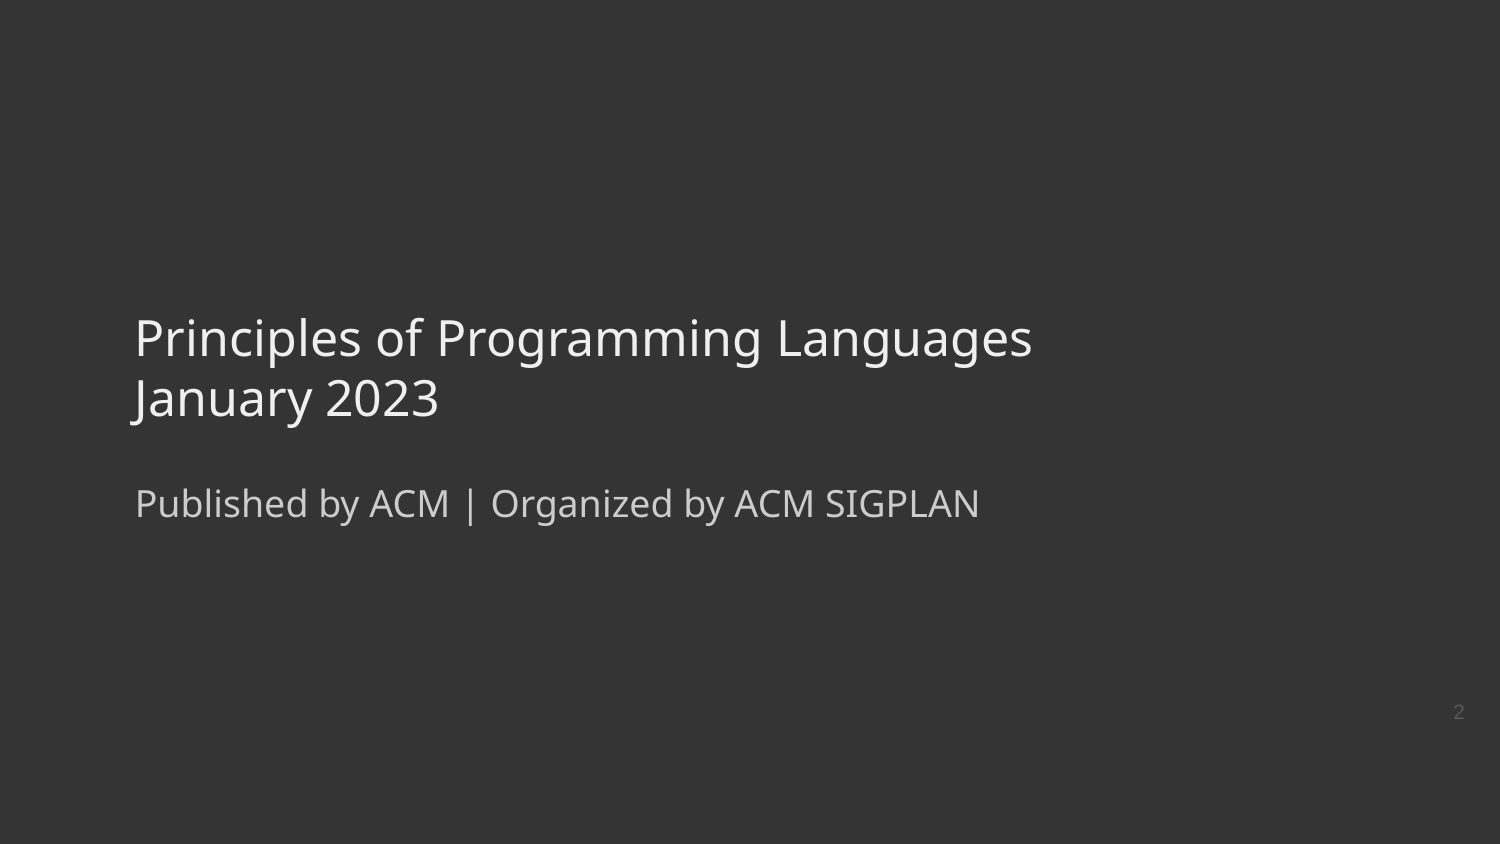

1600 x 800
1600 x 800
1600 x 800
Principles of Programming Languages
January 2023
Published by ACM | Organized by ACM SIGPLAN